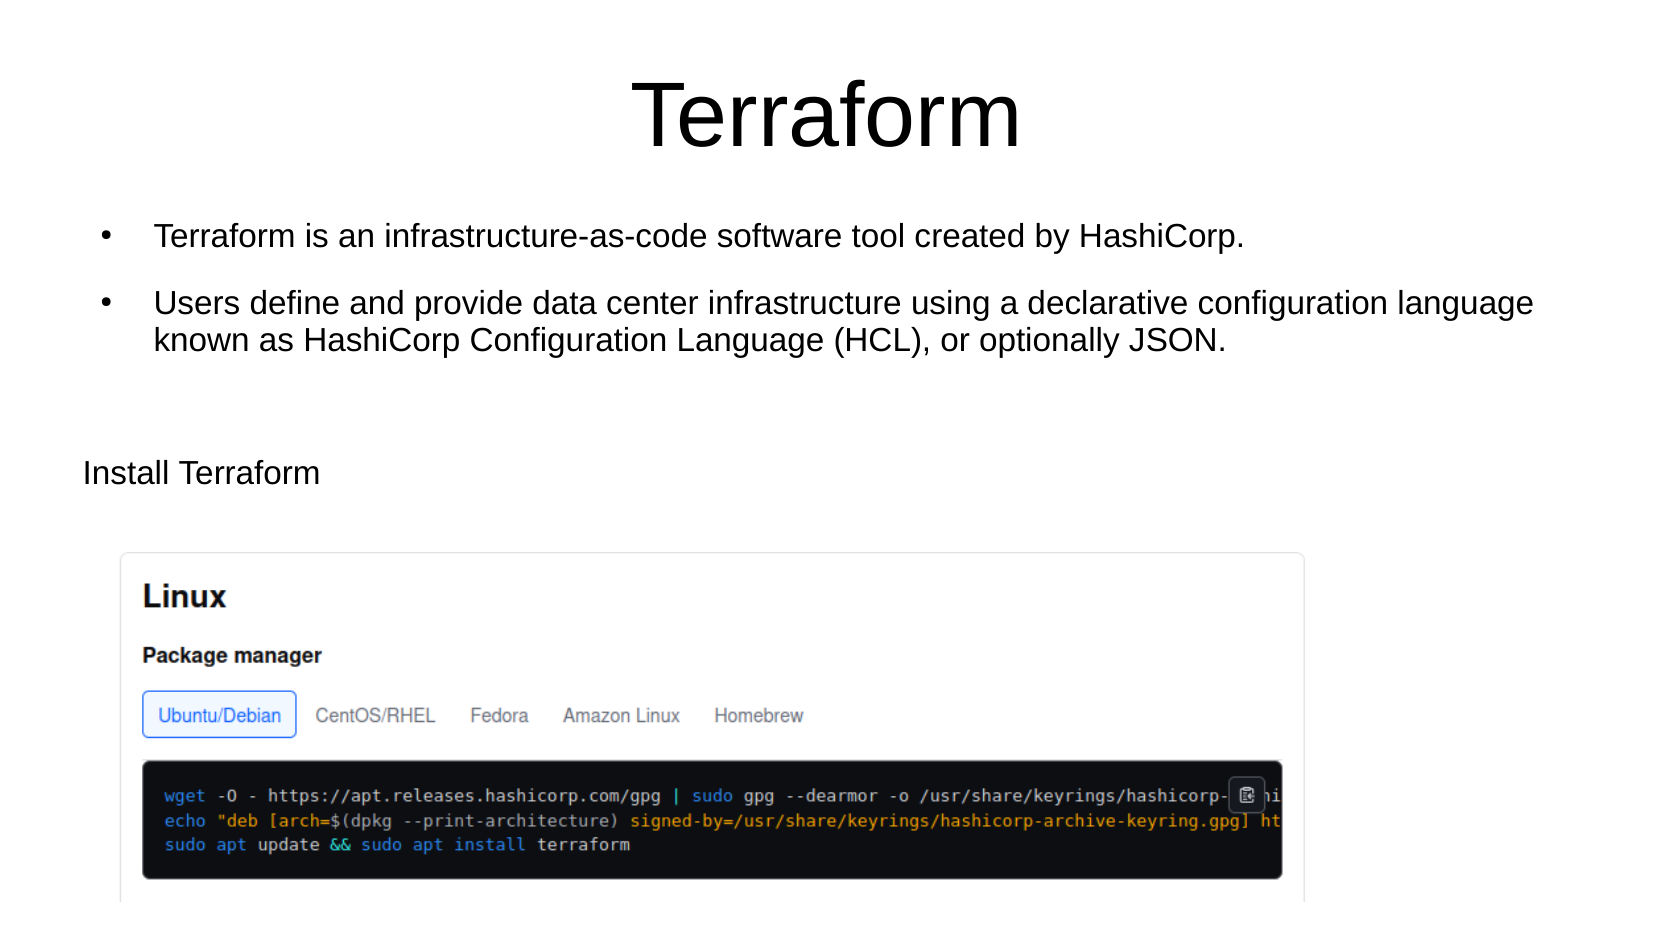

# Terraform
Terraform is an infrastructure-as-code software tool created by HashiCorp.
Users define and provide data center infrastructure using a declarative configuration language known as HashiCorp Configuration Language (HCL), or optionally JSON.
Install Terraform